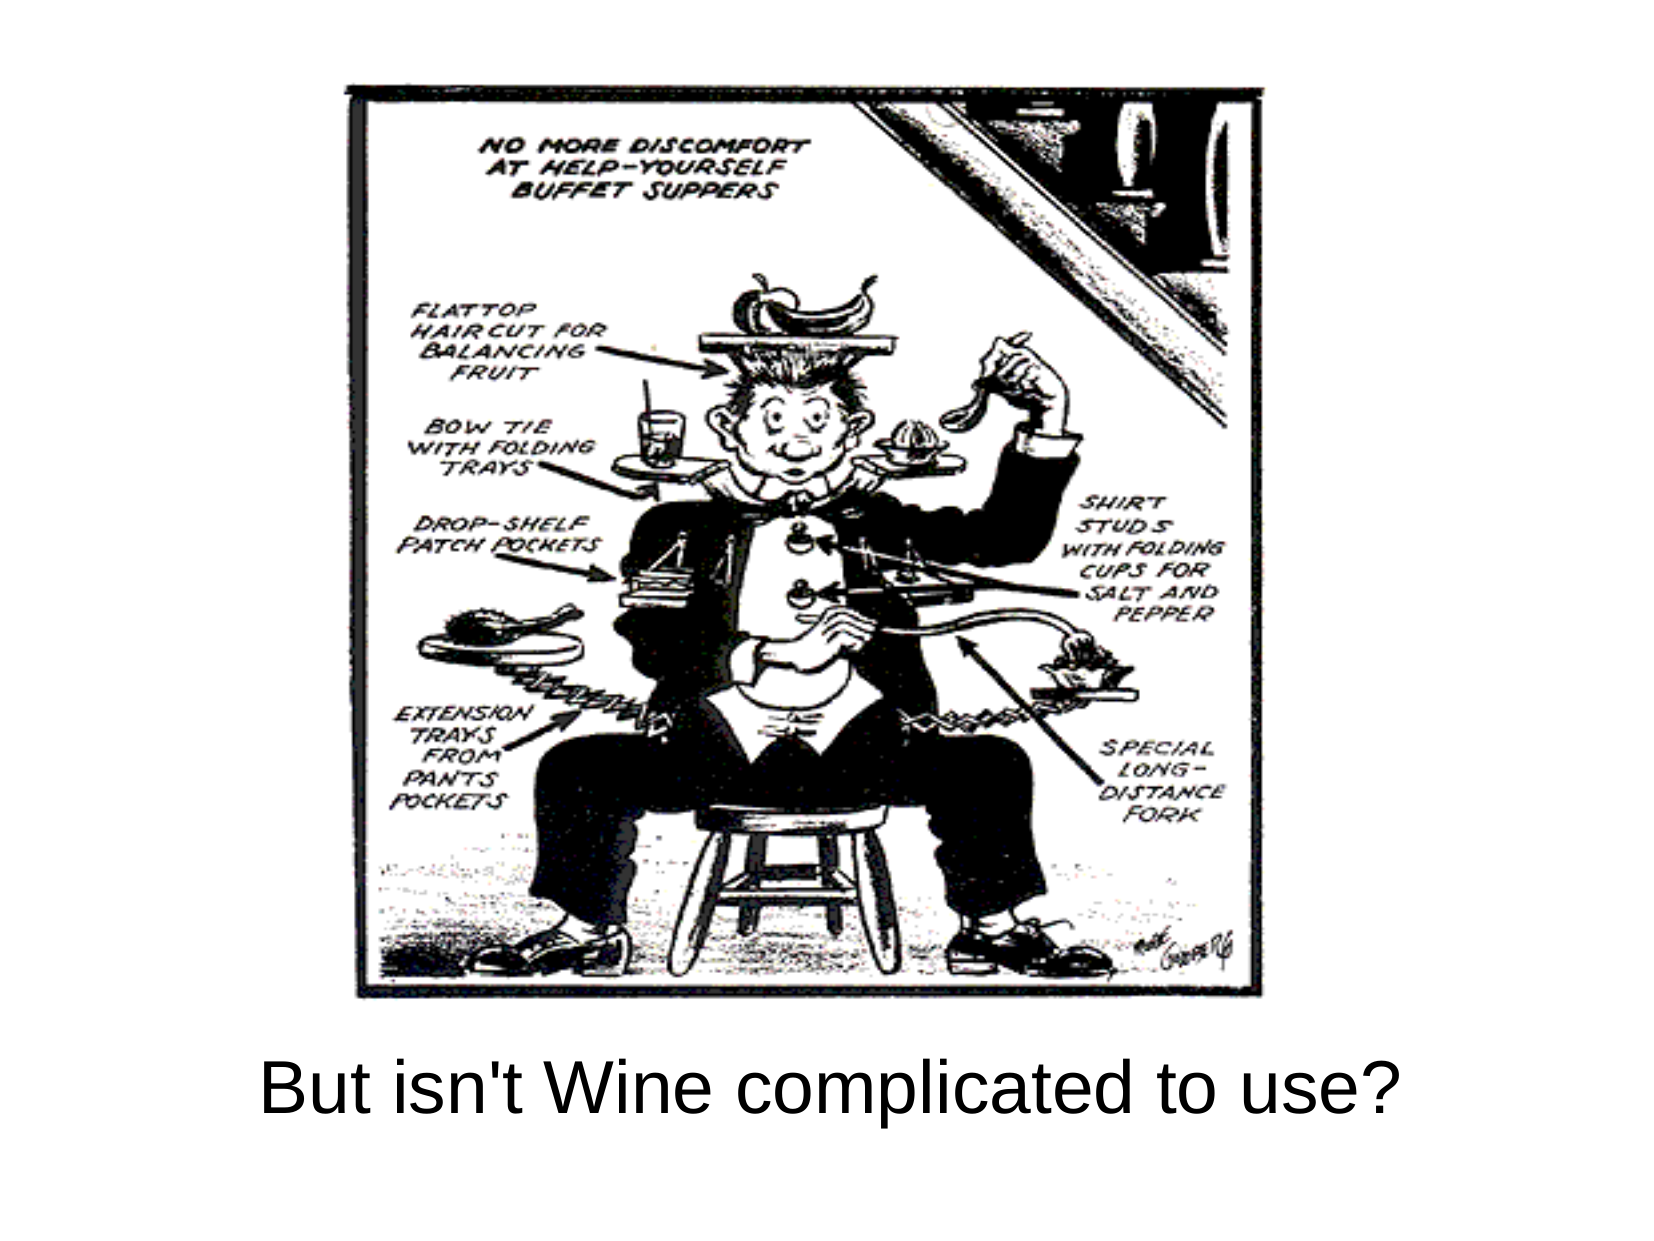

# But isn't Wine complicated to use?